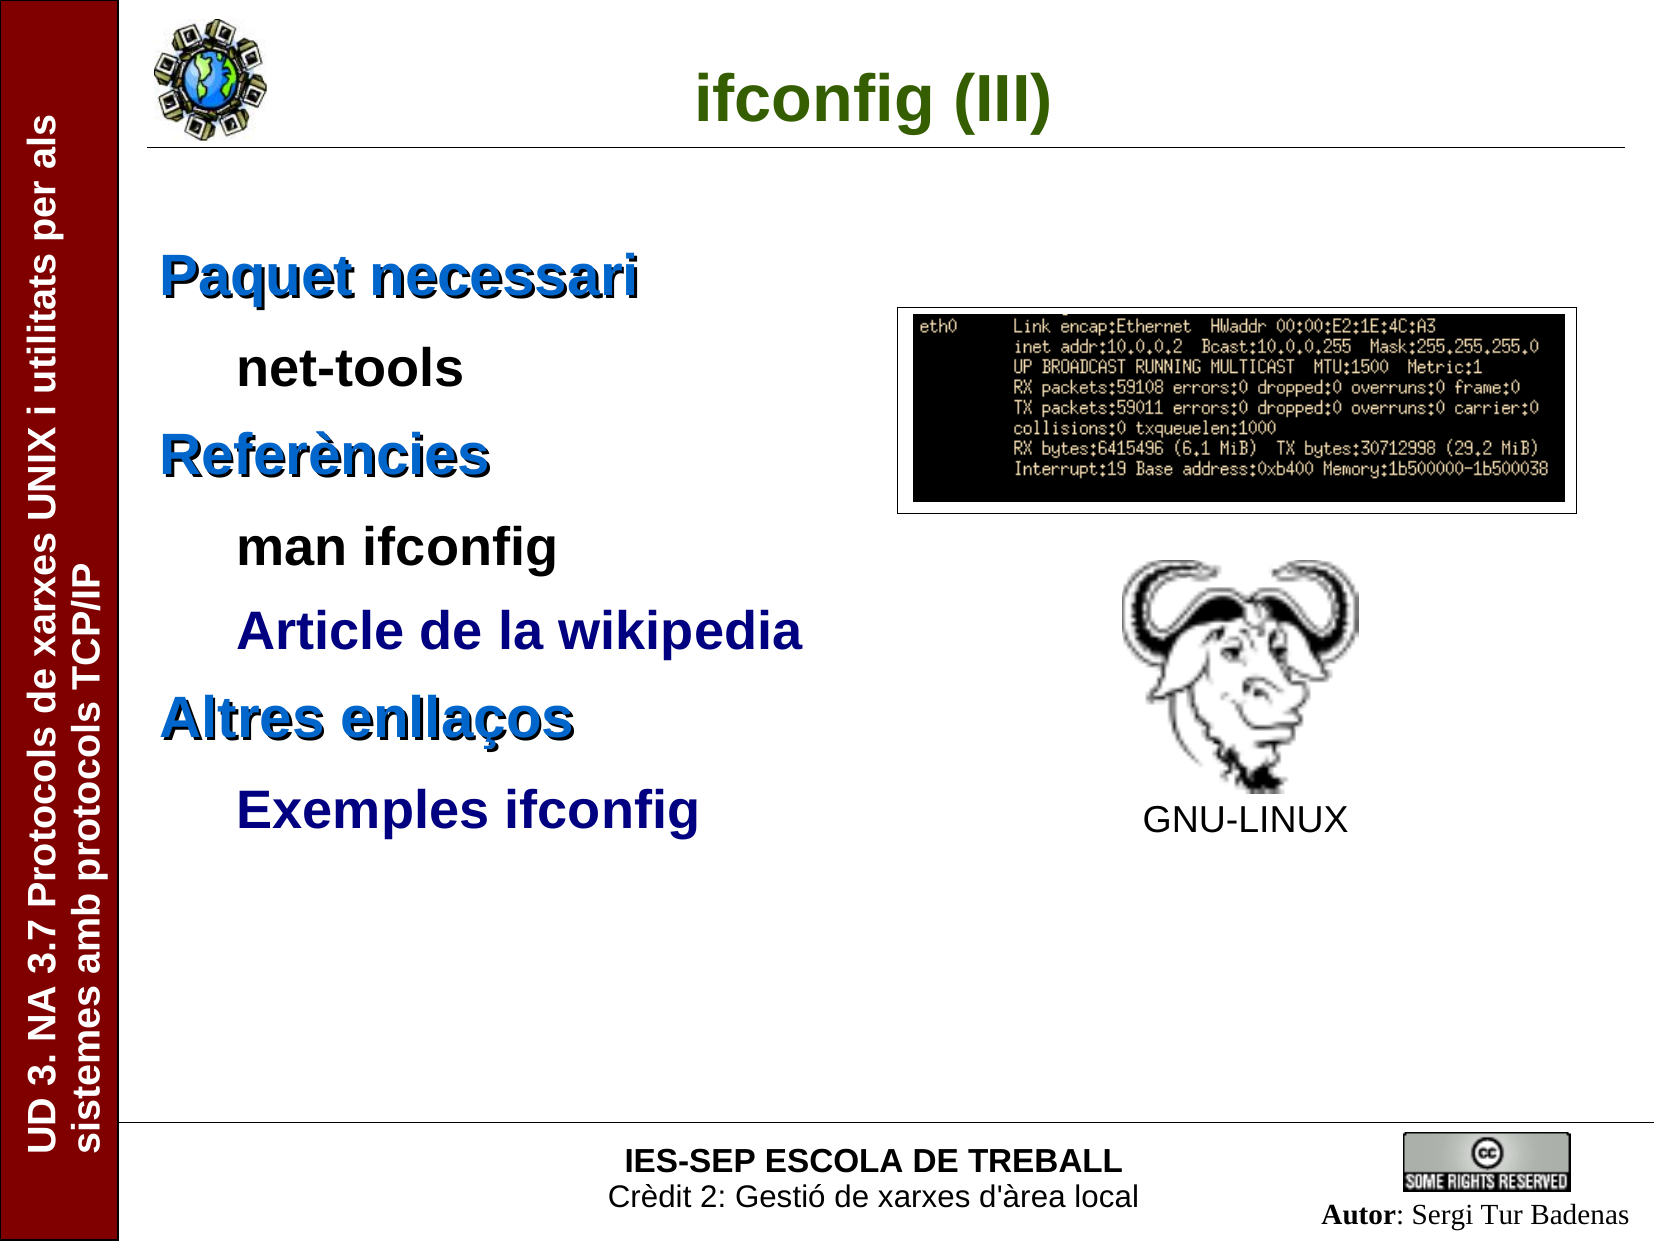

# ifconfig (III)
Paquet necessari
net-tools
Referències
man ifconfig
Article de la wikipedia
Altres enllaços
Exemples ifconfig
GNU-LINUX